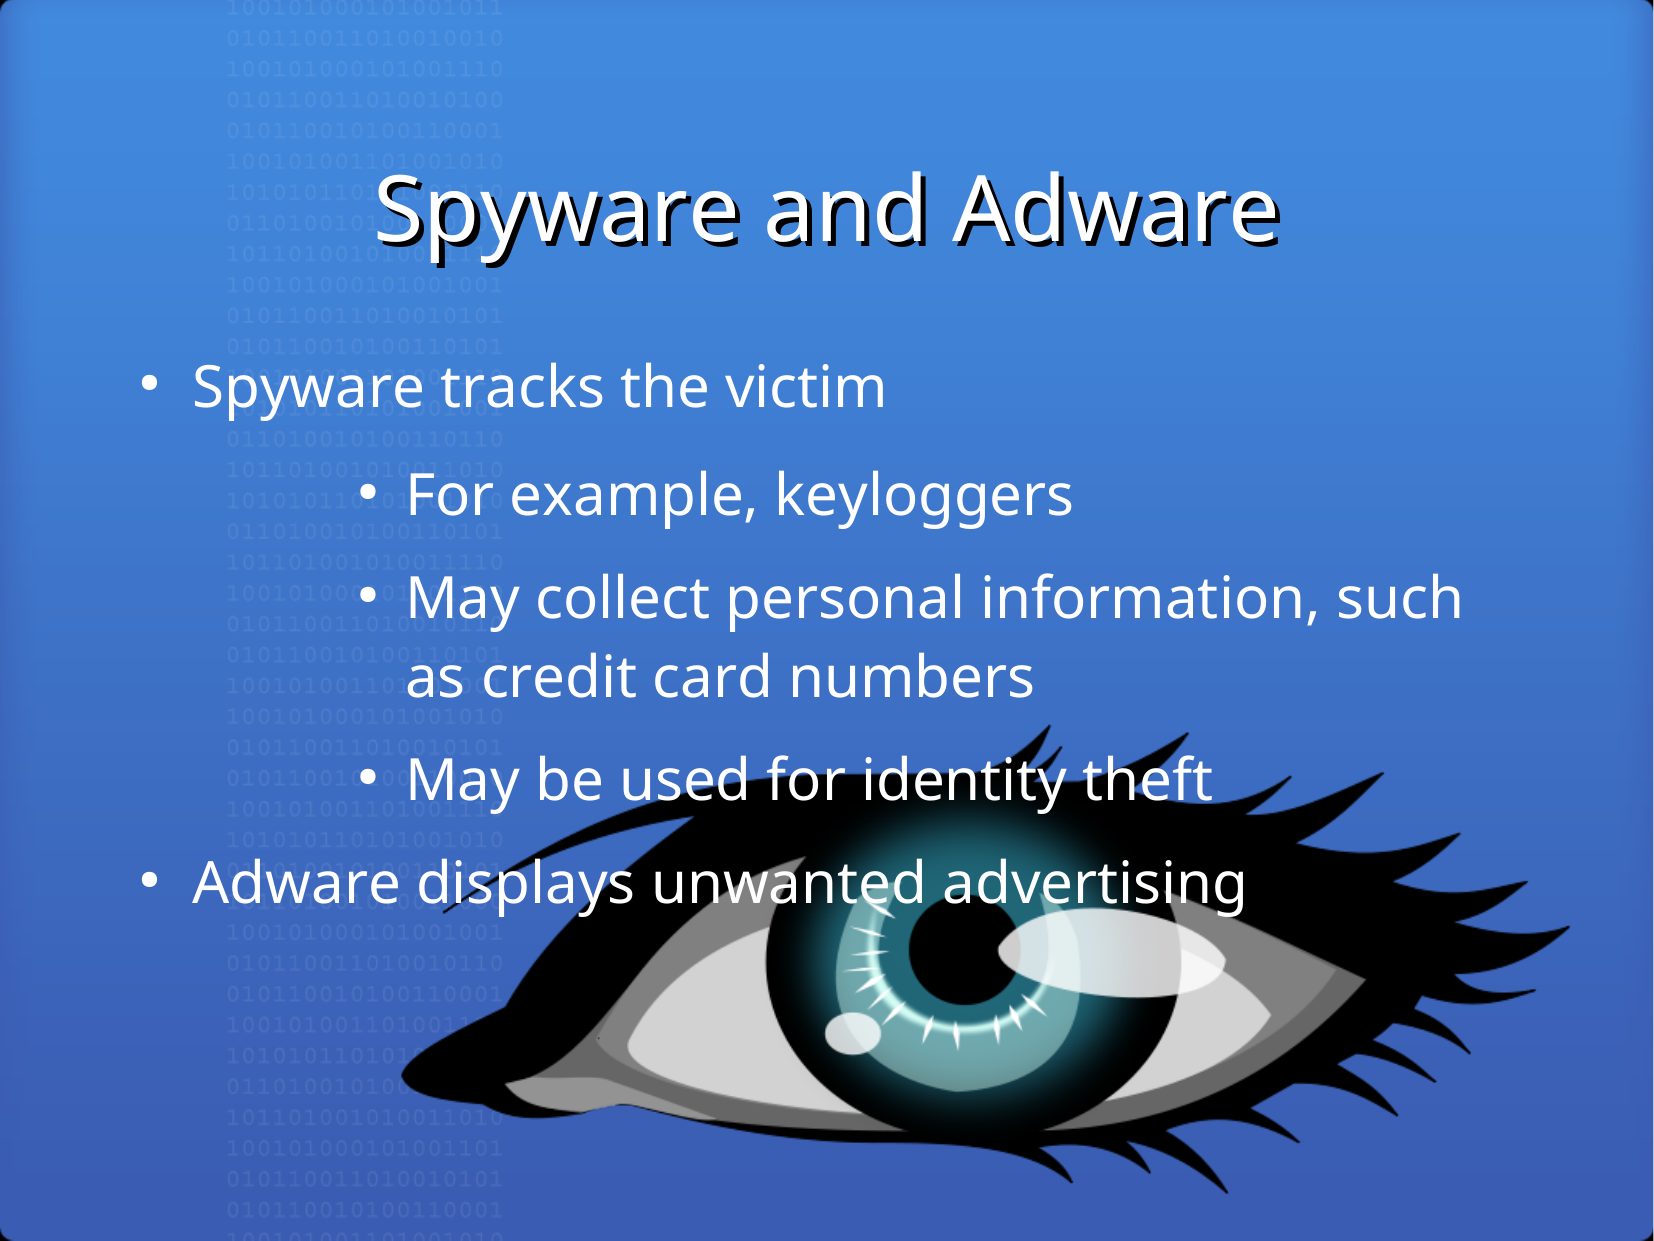

# Spyware and Adware
Spyware tracks the victim
For example, keyloggers
May collect personal information, such as credit card numbers
May be used for identity theft
Adware displays unwanted advertising